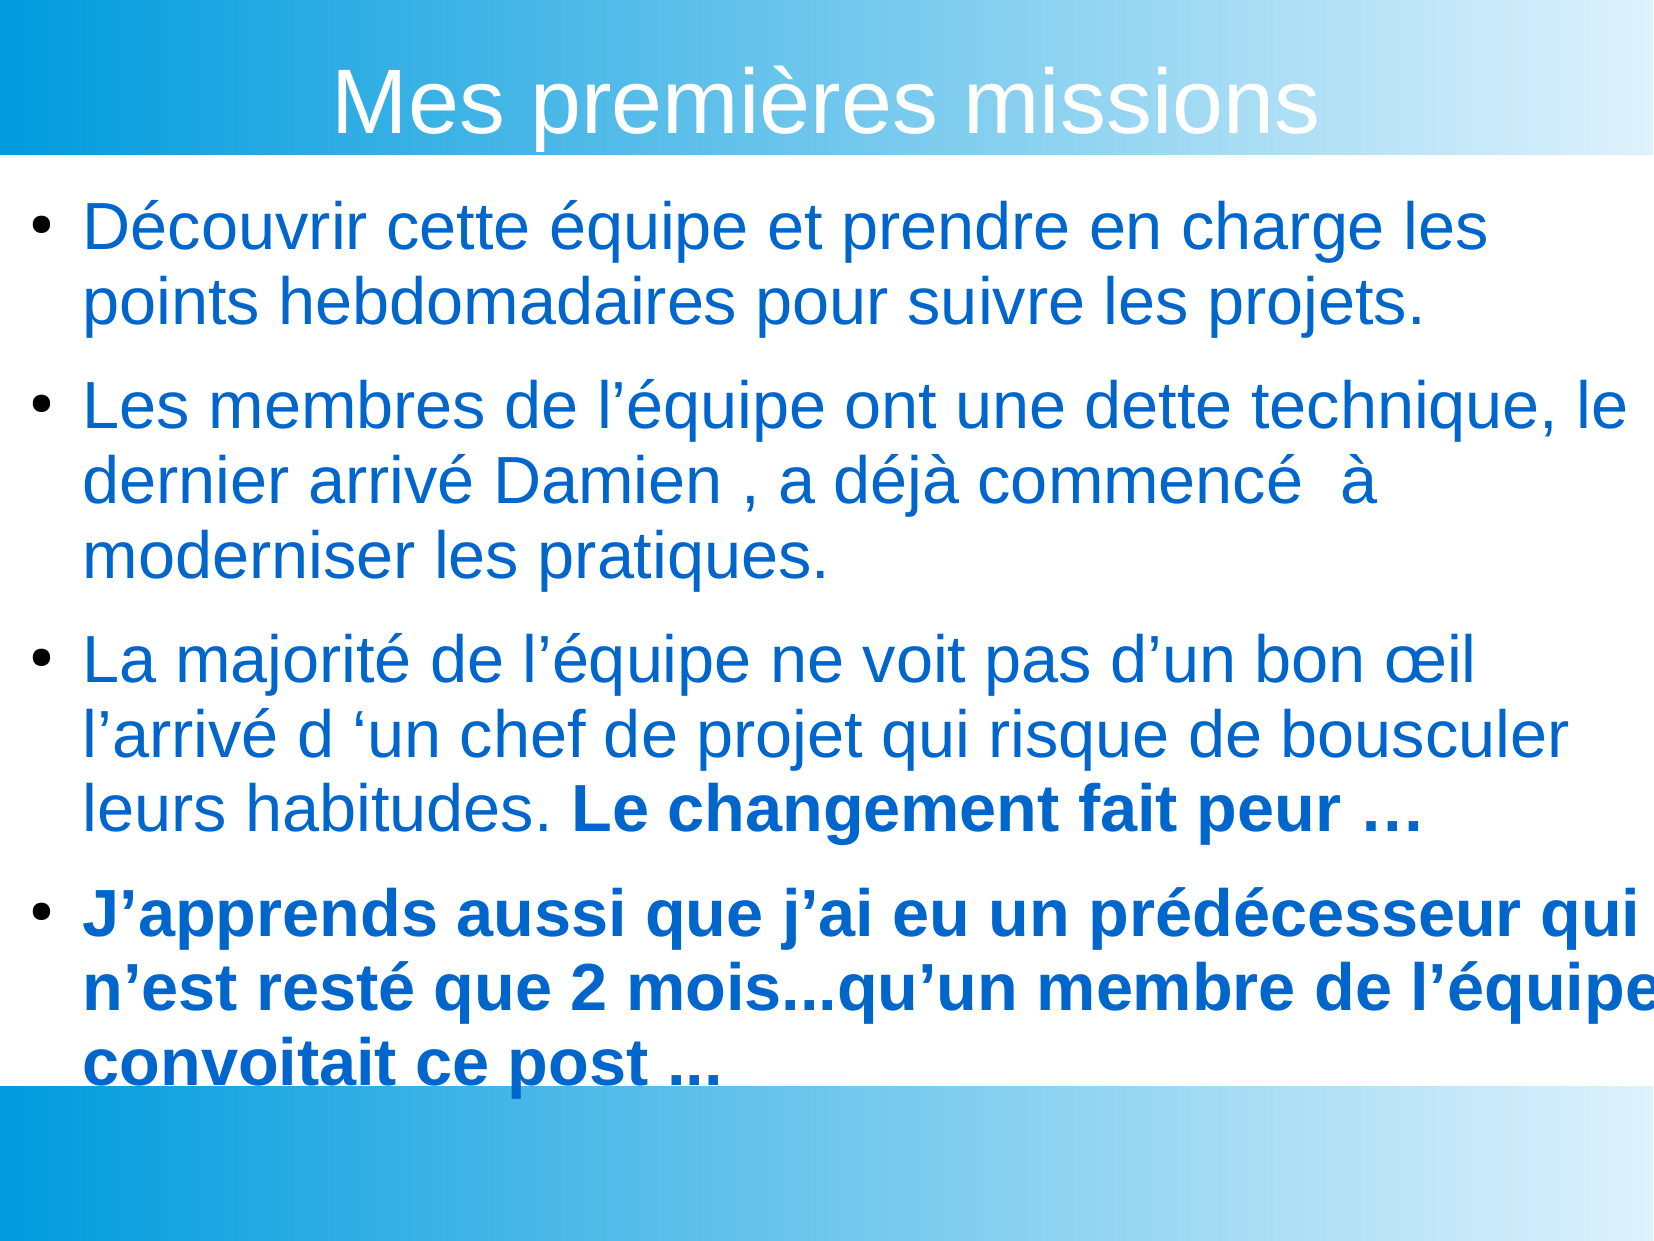

# Mes premières missions
Découvrir cette équipe et prendre en charge les points hebdomadaires pour suivre les projets.
Les membres de l’équipe ont une dette technique, le dernier arrivé Damien , a déjà commencé à moderniser les pratiques.
La majorité de l’équipe ne voit pas d’un bon œil l’arrivé d ‘un chef de projet qui risque de bousculer leurs habitudes. Le changement fait peur …
J’apprends aussi que j’ai eu un prédécesseur qui n’est resté que 2 mois...qu’un membre de l’équipe convoitait ce post ...